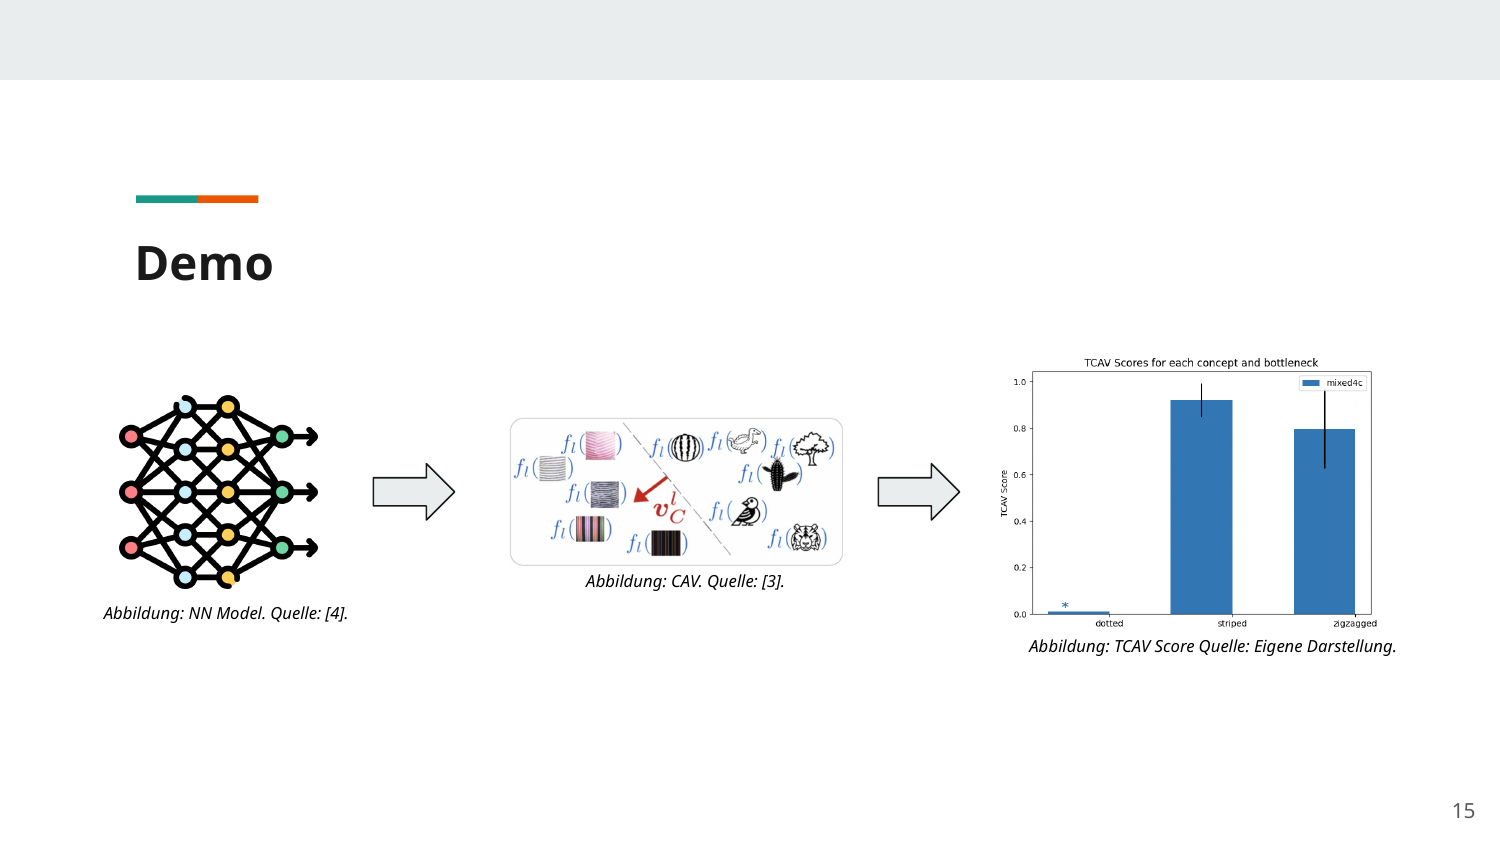

# Demo
Abbildung: CAV. Quelle: [3].
Abbildung: NN Model. Quelle: [4].
Abbildung: TCAV Score Quelle: Eigene Darstellung.